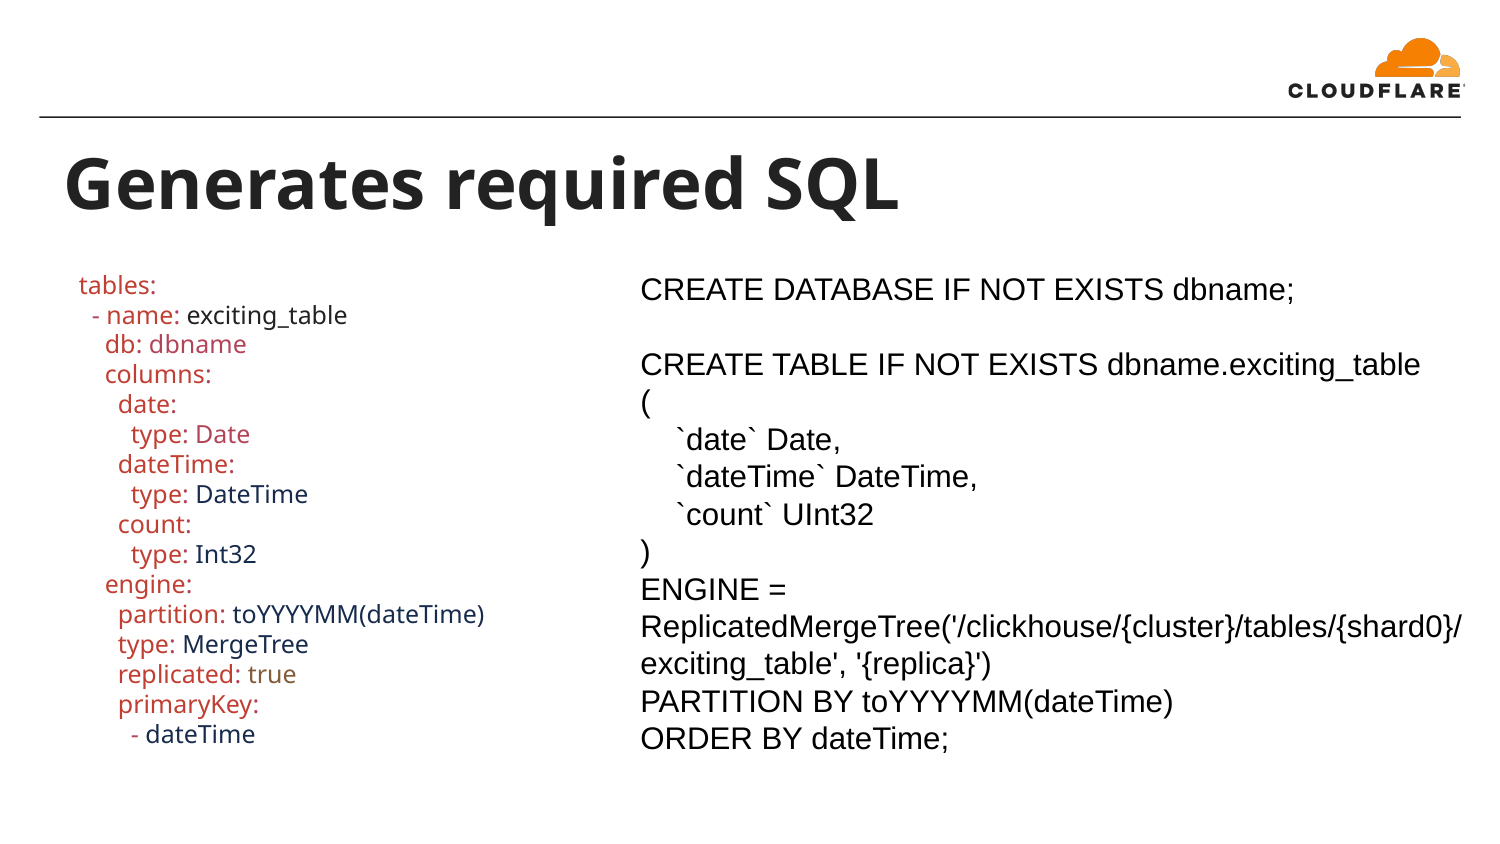

# Generates required SQL
tables:
 - name: exciting_table
 db: dbname
 columns:
 date:
 type: Date
 dateTime:
 type: DateTime
 count:
 type: Int32
 engine:
 partition: toYYYYMM(dateTime)
 type: MergeTree
 replicated: true
 primaryKey:
 - dateTime
CREATE DATABASE IF NOT EXISTS dbname;
CREATE TABLE IF NOT EXISTS dbname.exciting_table
(
 `date` Date,
 `dateTime` DateTime,
 `count` UInt32
)
ENGINE = ReplicatedMergeTree('/clickhouse/{cluster}/tables/{shard0}/exciting_table', '{replica}')
PARTITION BY toYYYYMM(dateTime)
ORDER BY dateTime;